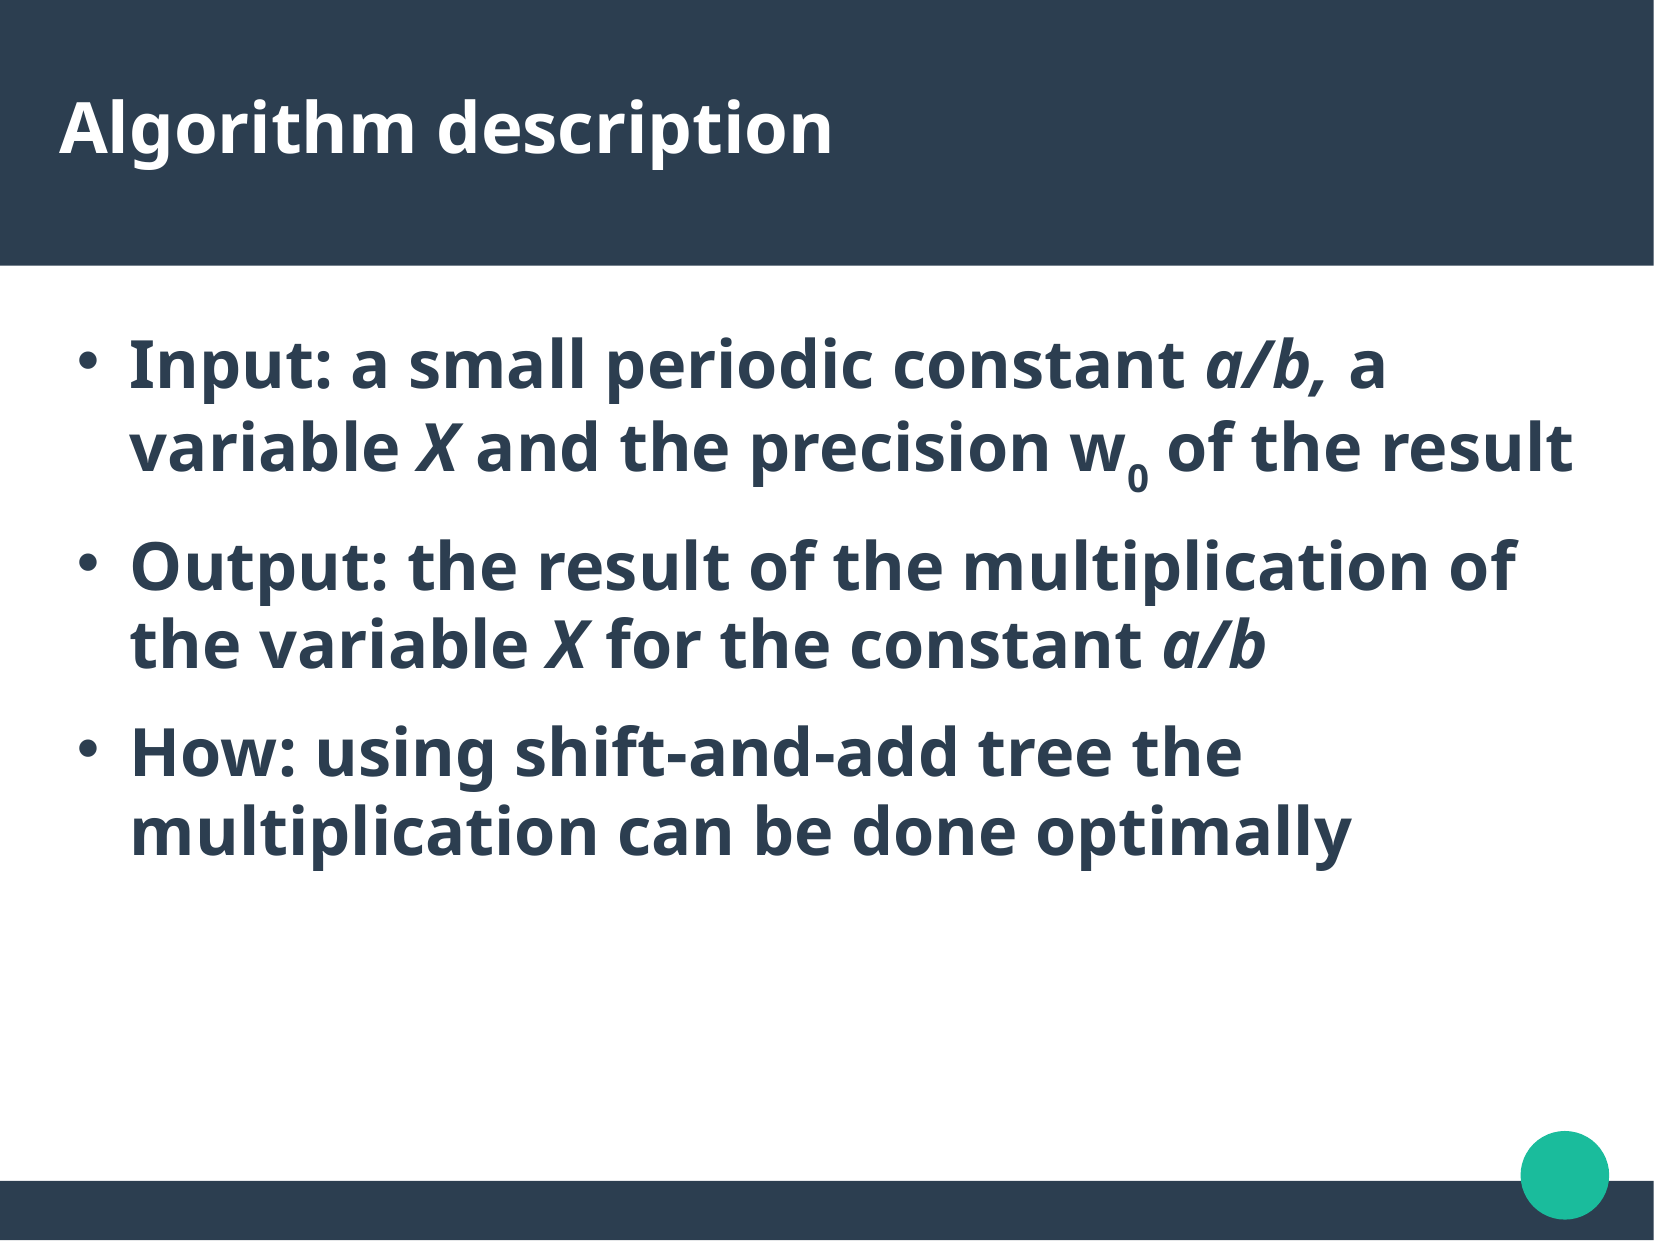

# Algorithm description
Input: a small periodic constant a/b, a variable X and the precision w0 of the result
Output: the result of the multiplication of the variable X for the constant a/b
How: using shift-and-add tree the multiplication can be done optimally